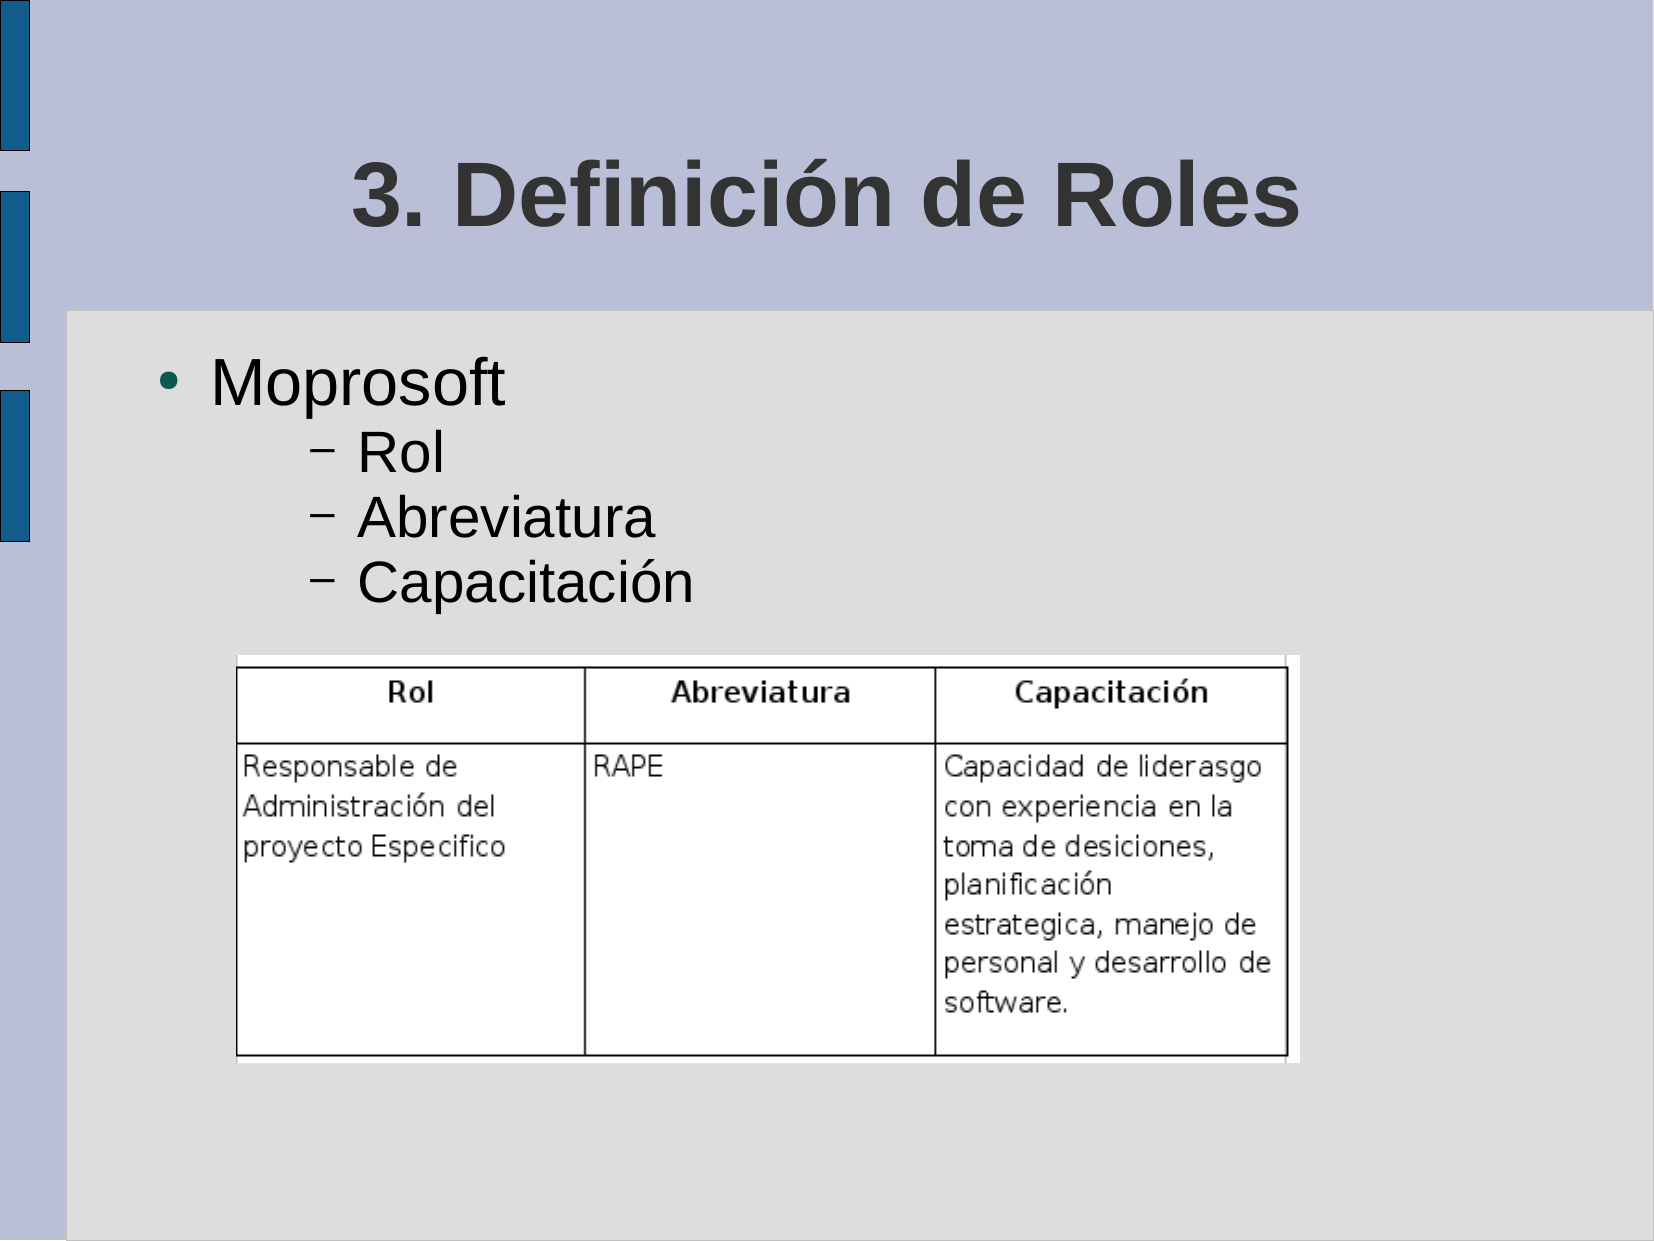

# 3. Definición de Roles
Moprosoft
Rol
Abreviatura
Capacitación